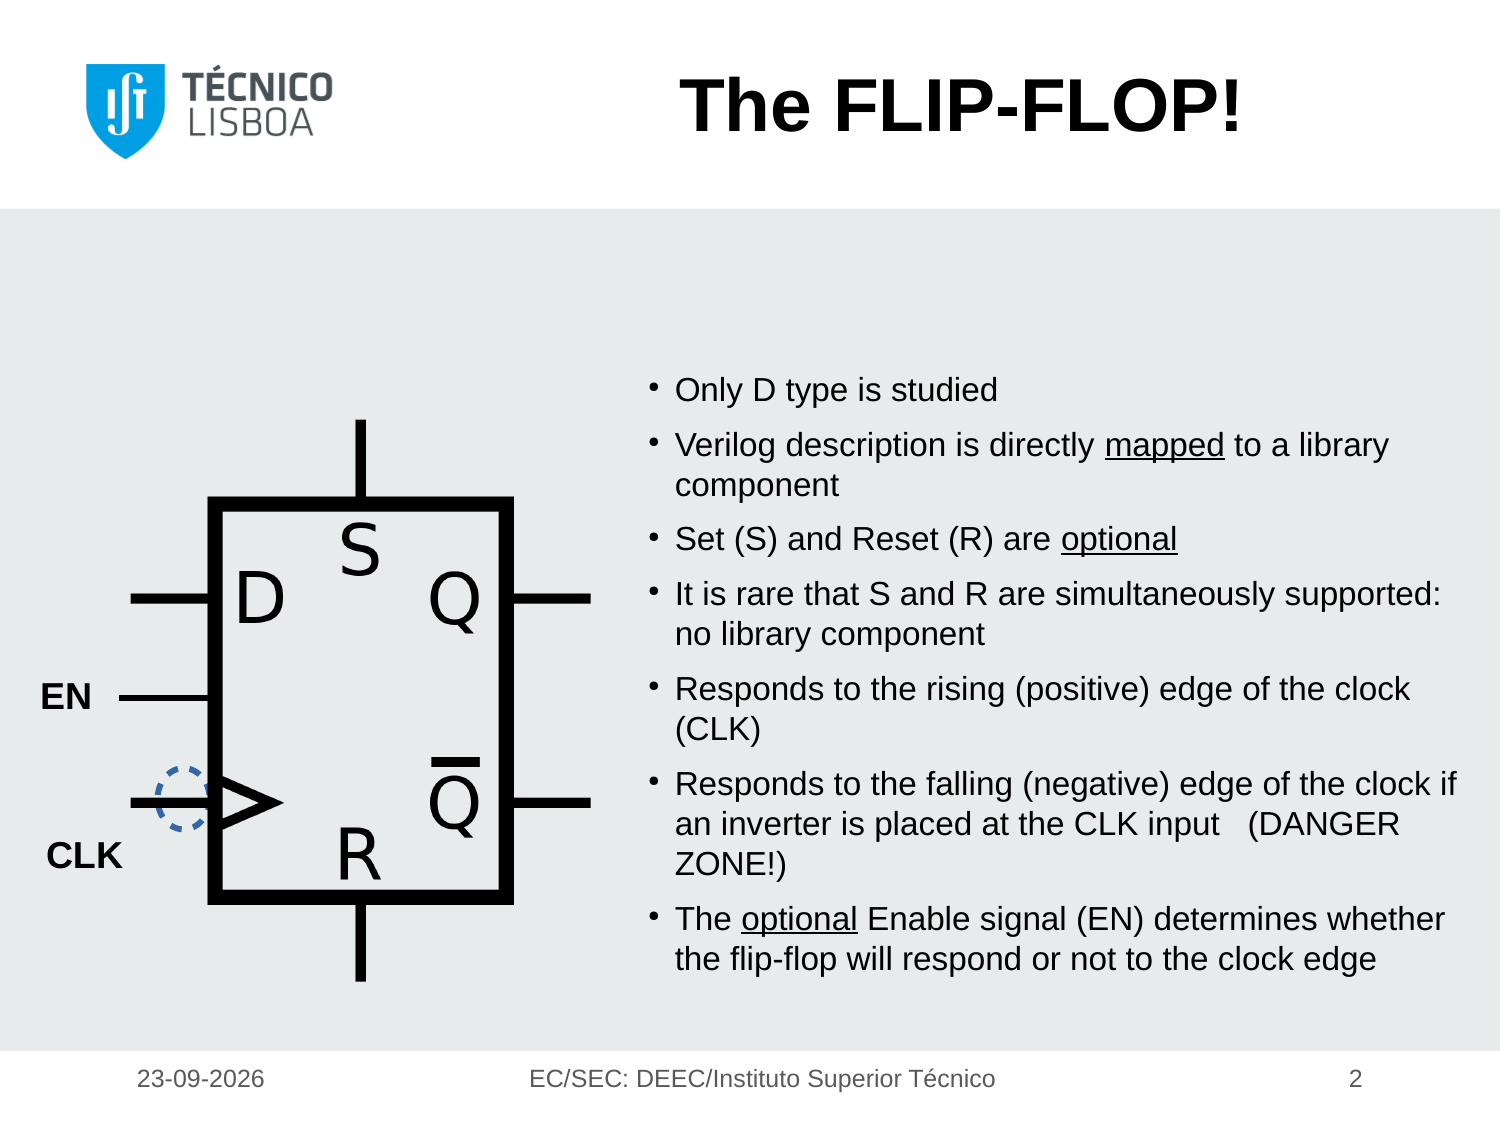

# The FLIP-FLOP!
Only D type is studied
Verilog description is directly mapped to a library component
Set (S) and Reset (R) are optional
It is rare that S and R are simultaneously supported: no library component
Responds to the rising (positive) edge of the clock (CLK)
Responds to the falling (negative) edge of the clock if an inverter is placed at the CLK input (DANGER ZONE!)
The optional Enable signal (EN) determines whether the flip-flop will respond or not to the clock edge
EN
CLK
EC/SEC: DEEC/Instituto Superior Técnico
1